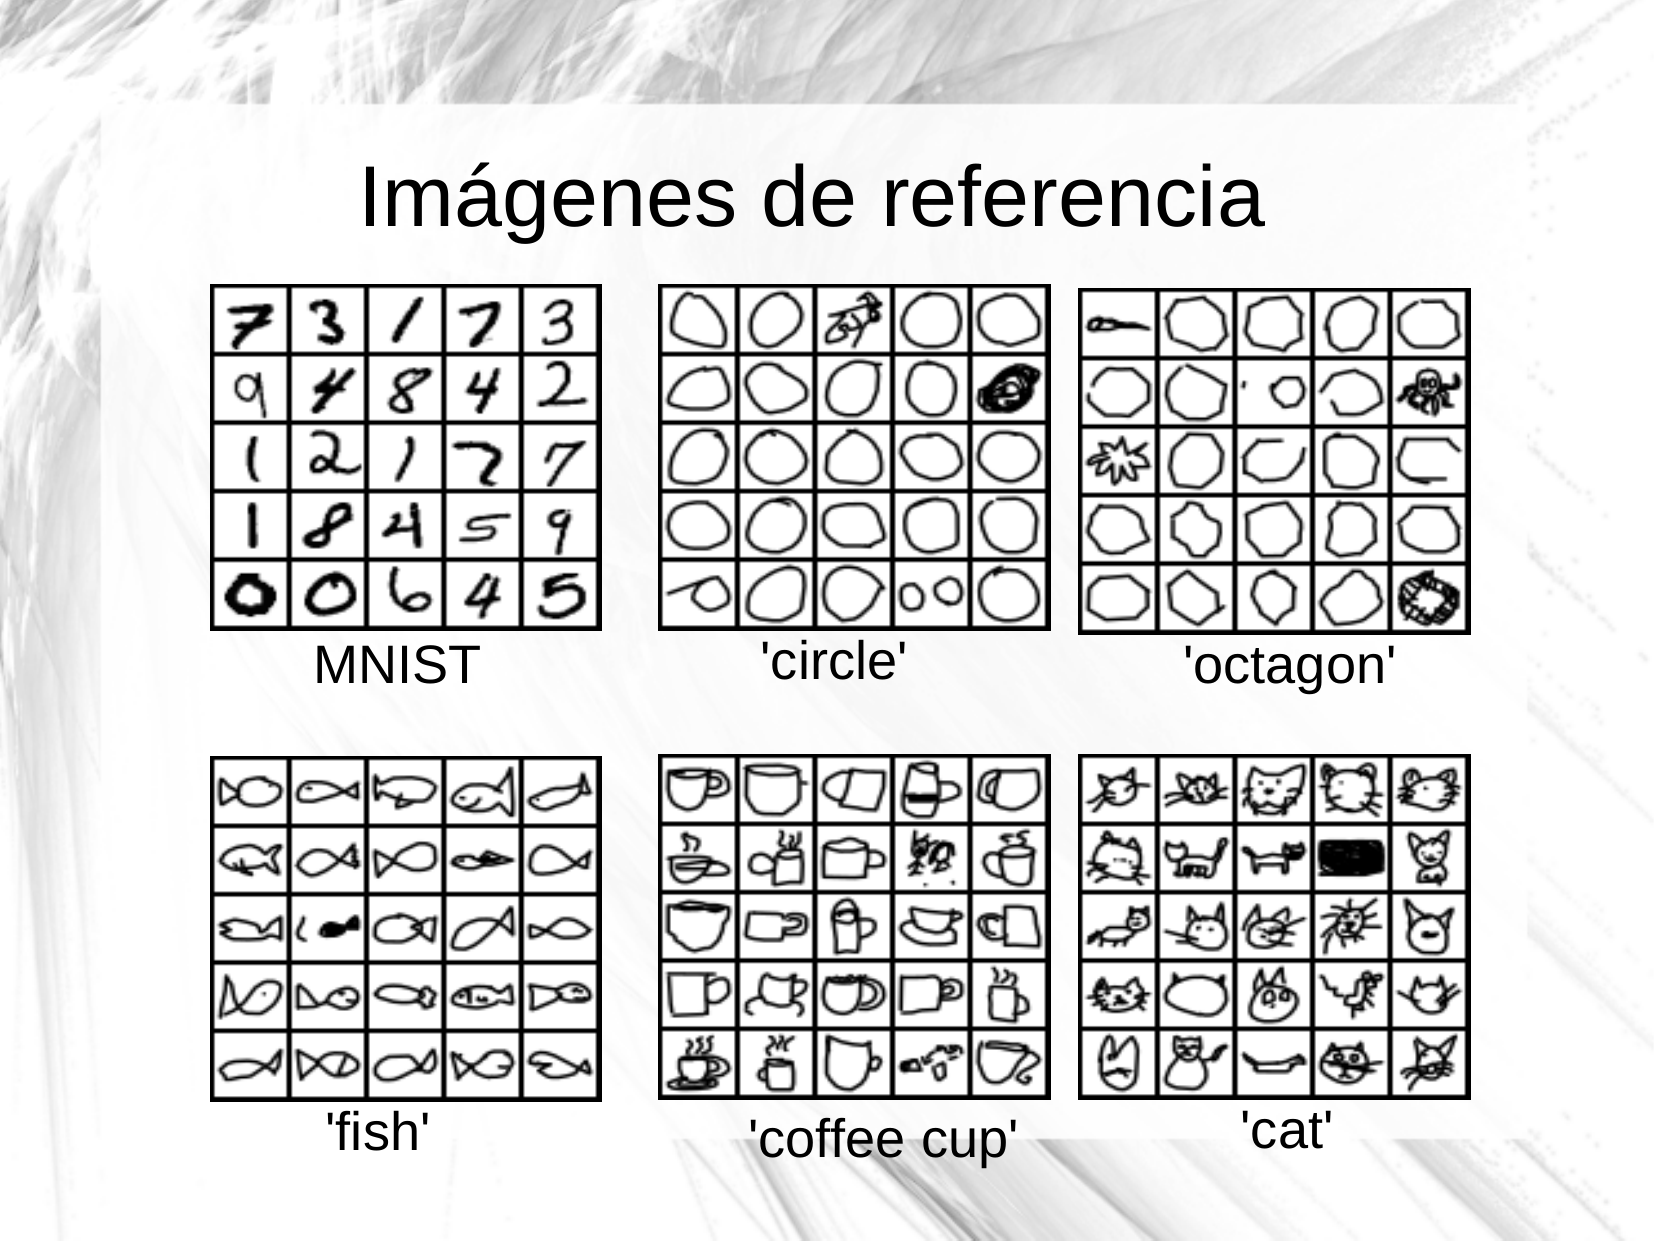

# Imágenes de referencia
'circle'
'octagon'
MNIST
'cat'
'fish'
'coffee cup'